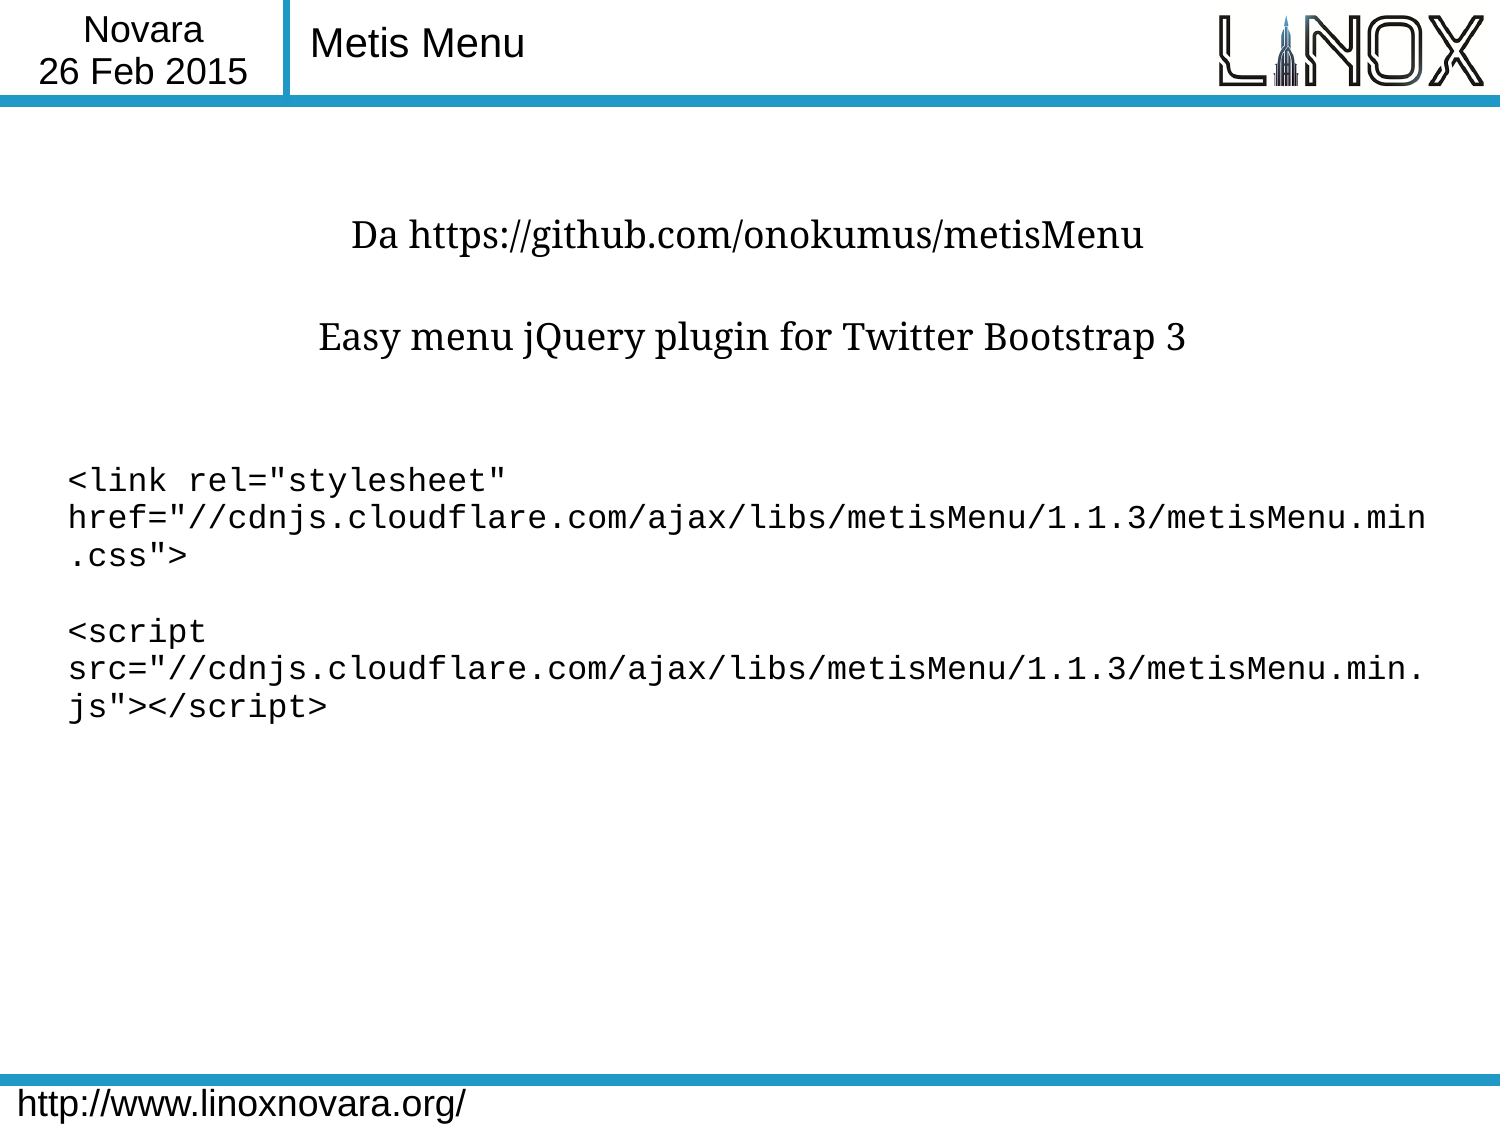

# Metis Menu
Da https://github.com/onokumus/metisMenu
Easy menu jQuery plugin for Twitter Bootstrap 3
<link rel="stylesheet" href="//cdnjs.cloudflare.com/ajax/libs/metisMenu/1.1.3/metisMenu.min.css">
<script src="//cdnjs.cloudflare.com/ajax/libs/metisMenu/1.1.3/metisMenu.min.js"></script>